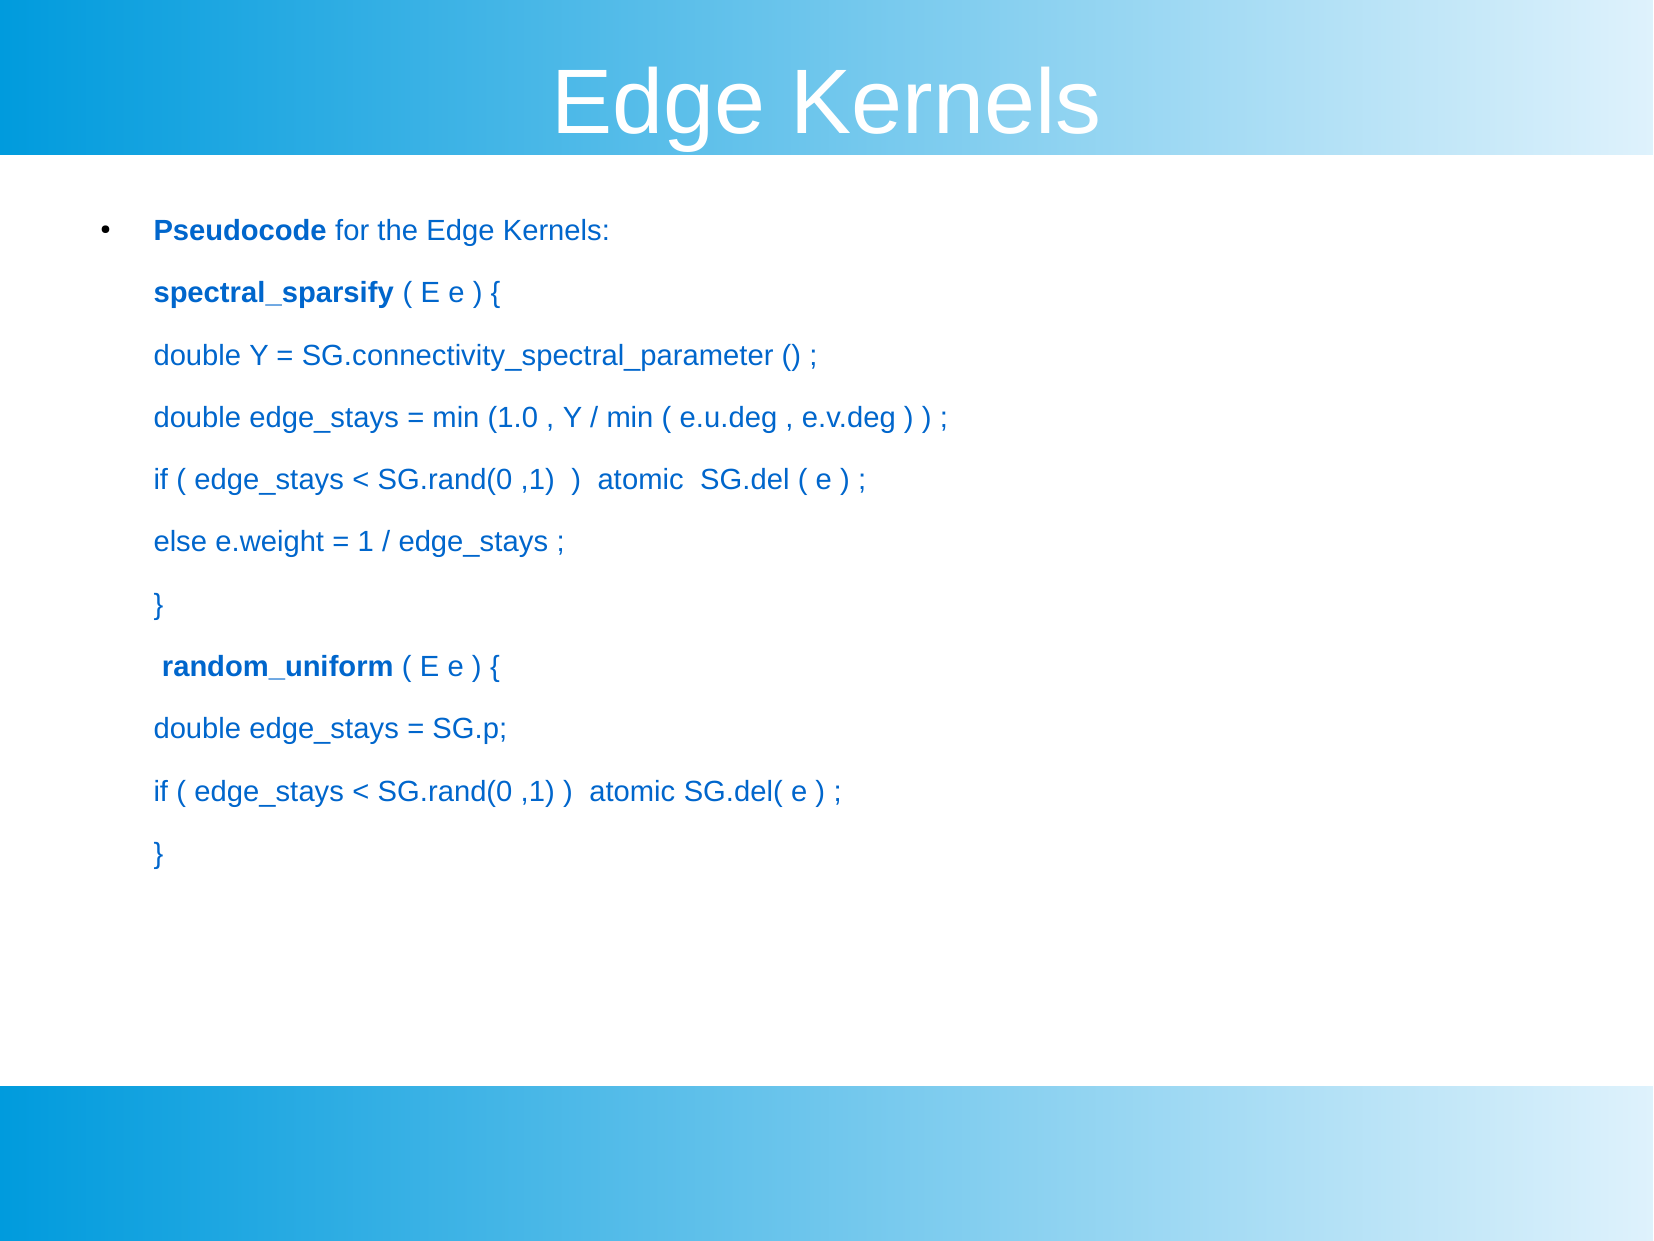

# Edge Kernels
Pseudocode for the Edge Kernels:
spectral_sparsify ( E e ) {
double Υ = SG.connectivity_spectral_parameter () ;
double edge_stays = min (1.0 , Υ / min ( e.u.deg , e.v.deg ) ) ;
if ( edge_stays < SG.rand(0 ,1) ) atomic SG.del ( e ) ;
else e.weight = 1 / edge_stays ;
}
 random_uniform ( E e ) {
double edge_stays = SG.p;
if ( edge_stays < SG.rand(0 ,1) ) atomic SG.del( e ) ;
}